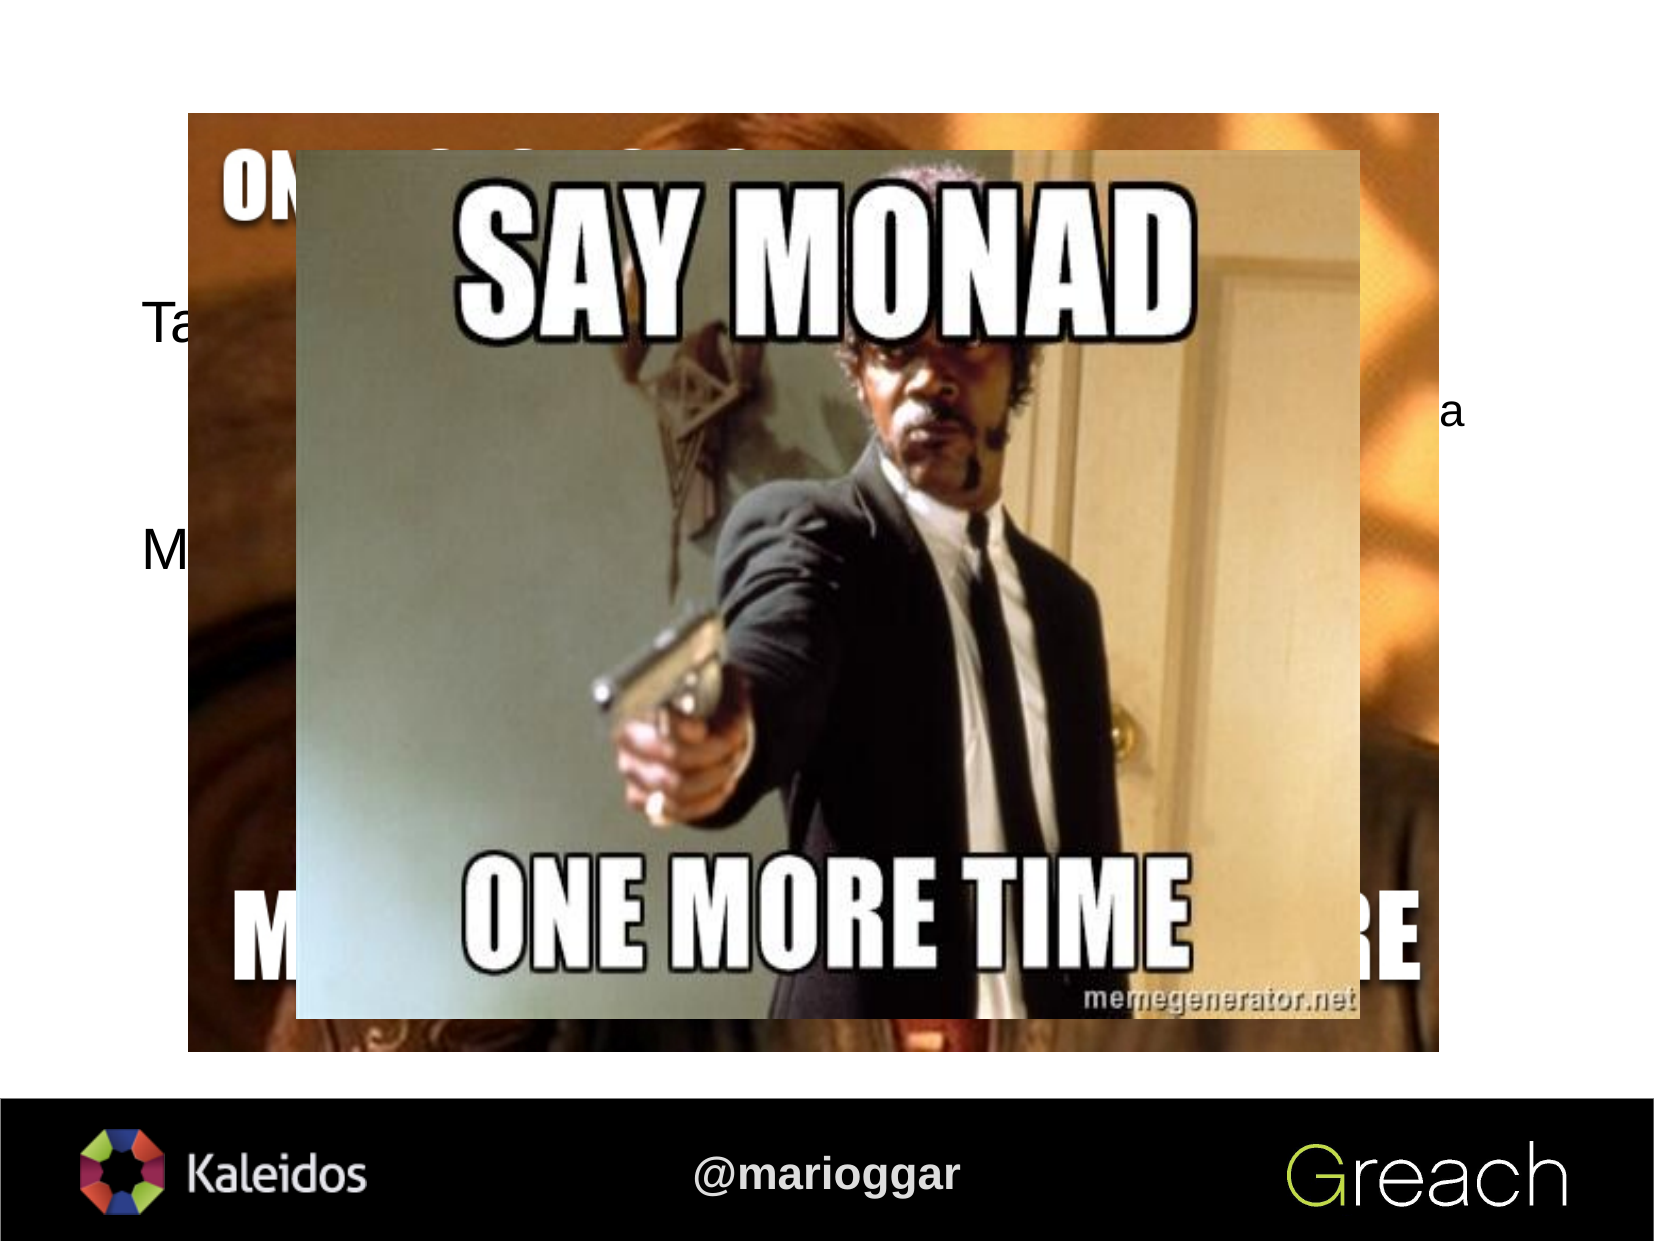

# Why FP matters ?
Tacking Accidental complexity
i.e: why I still should bother on how to loop through a data structure
Modularity
“...higher-order functions and lazy evaluation, can contribute greatly to modularity...” (John Hughes)